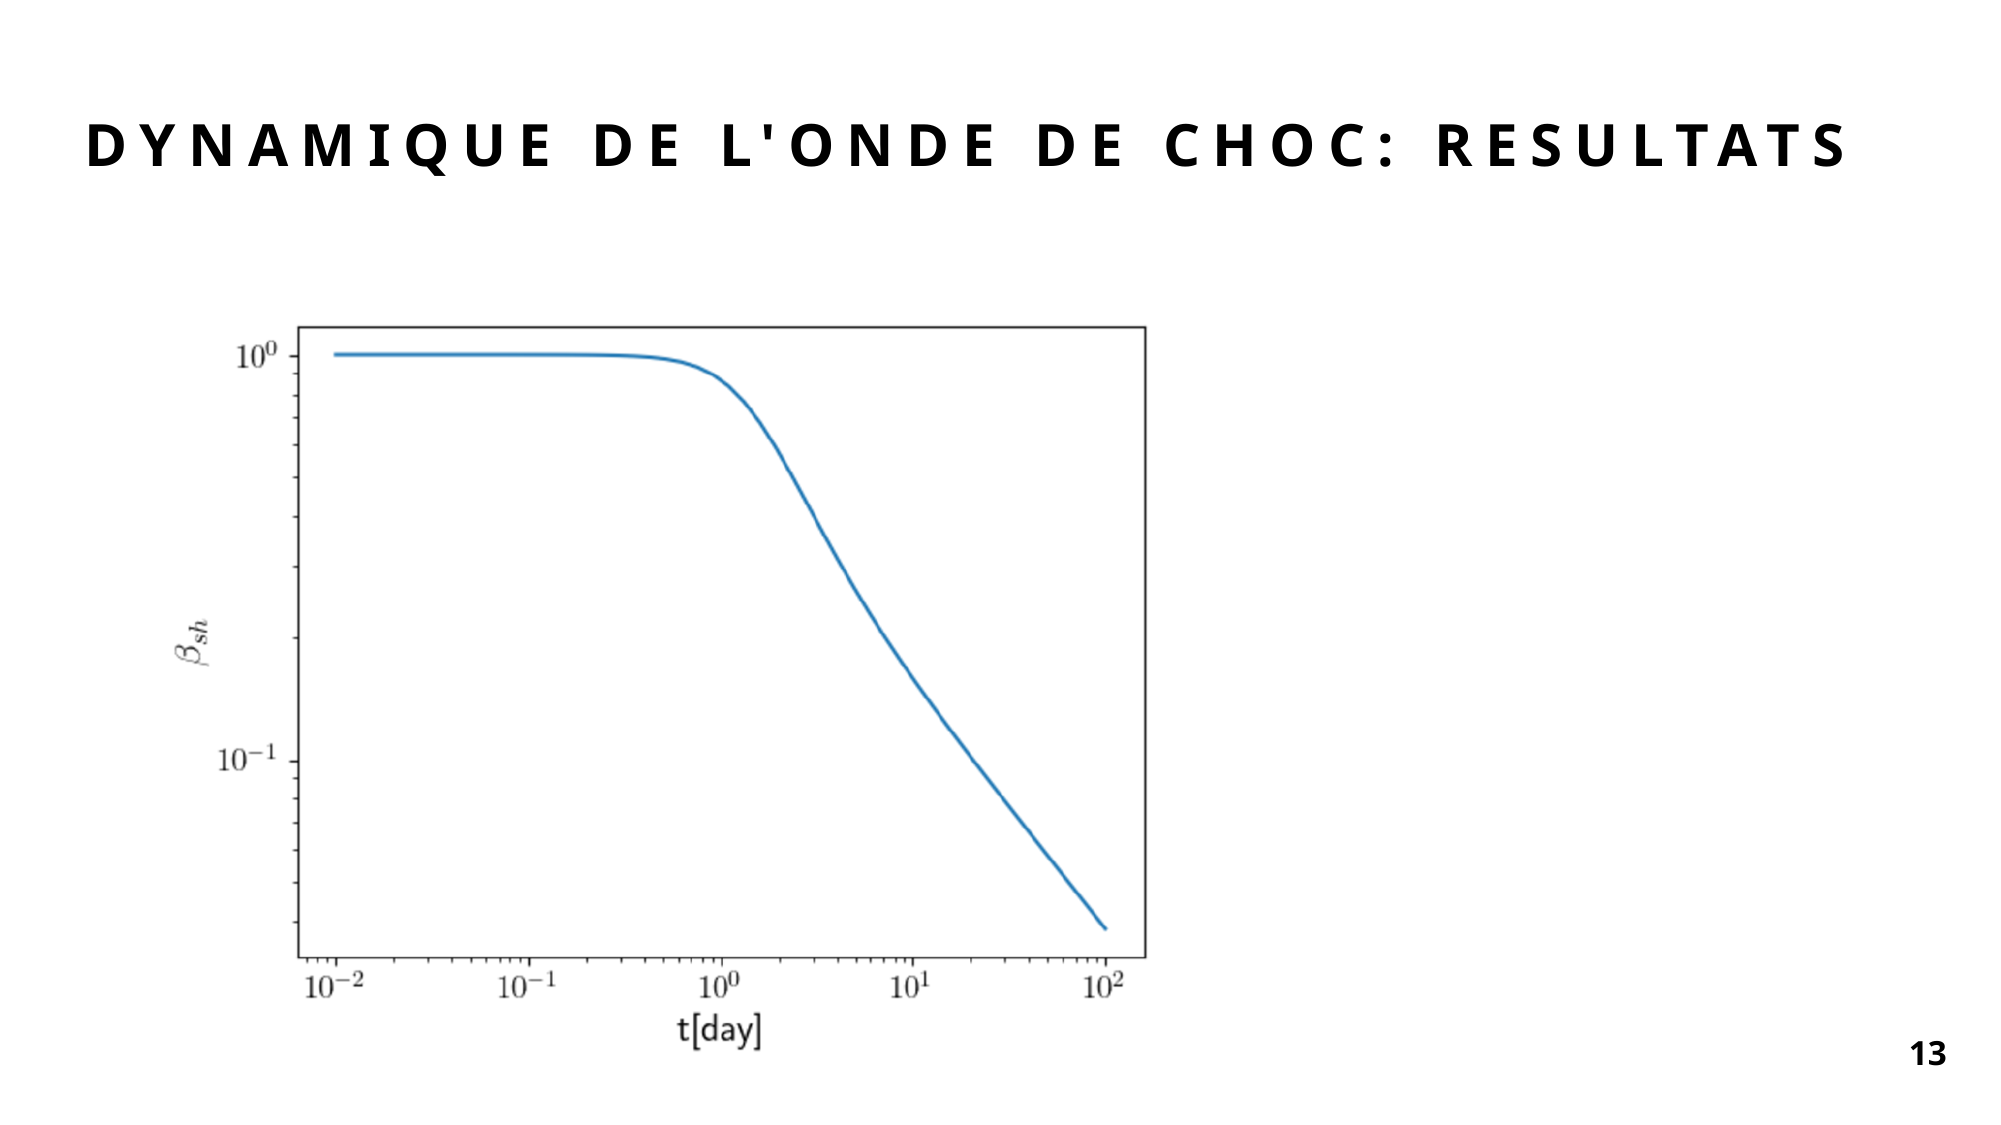

# Dynamique de l'onde de choc: resultats
Mines Paris | PSL
13